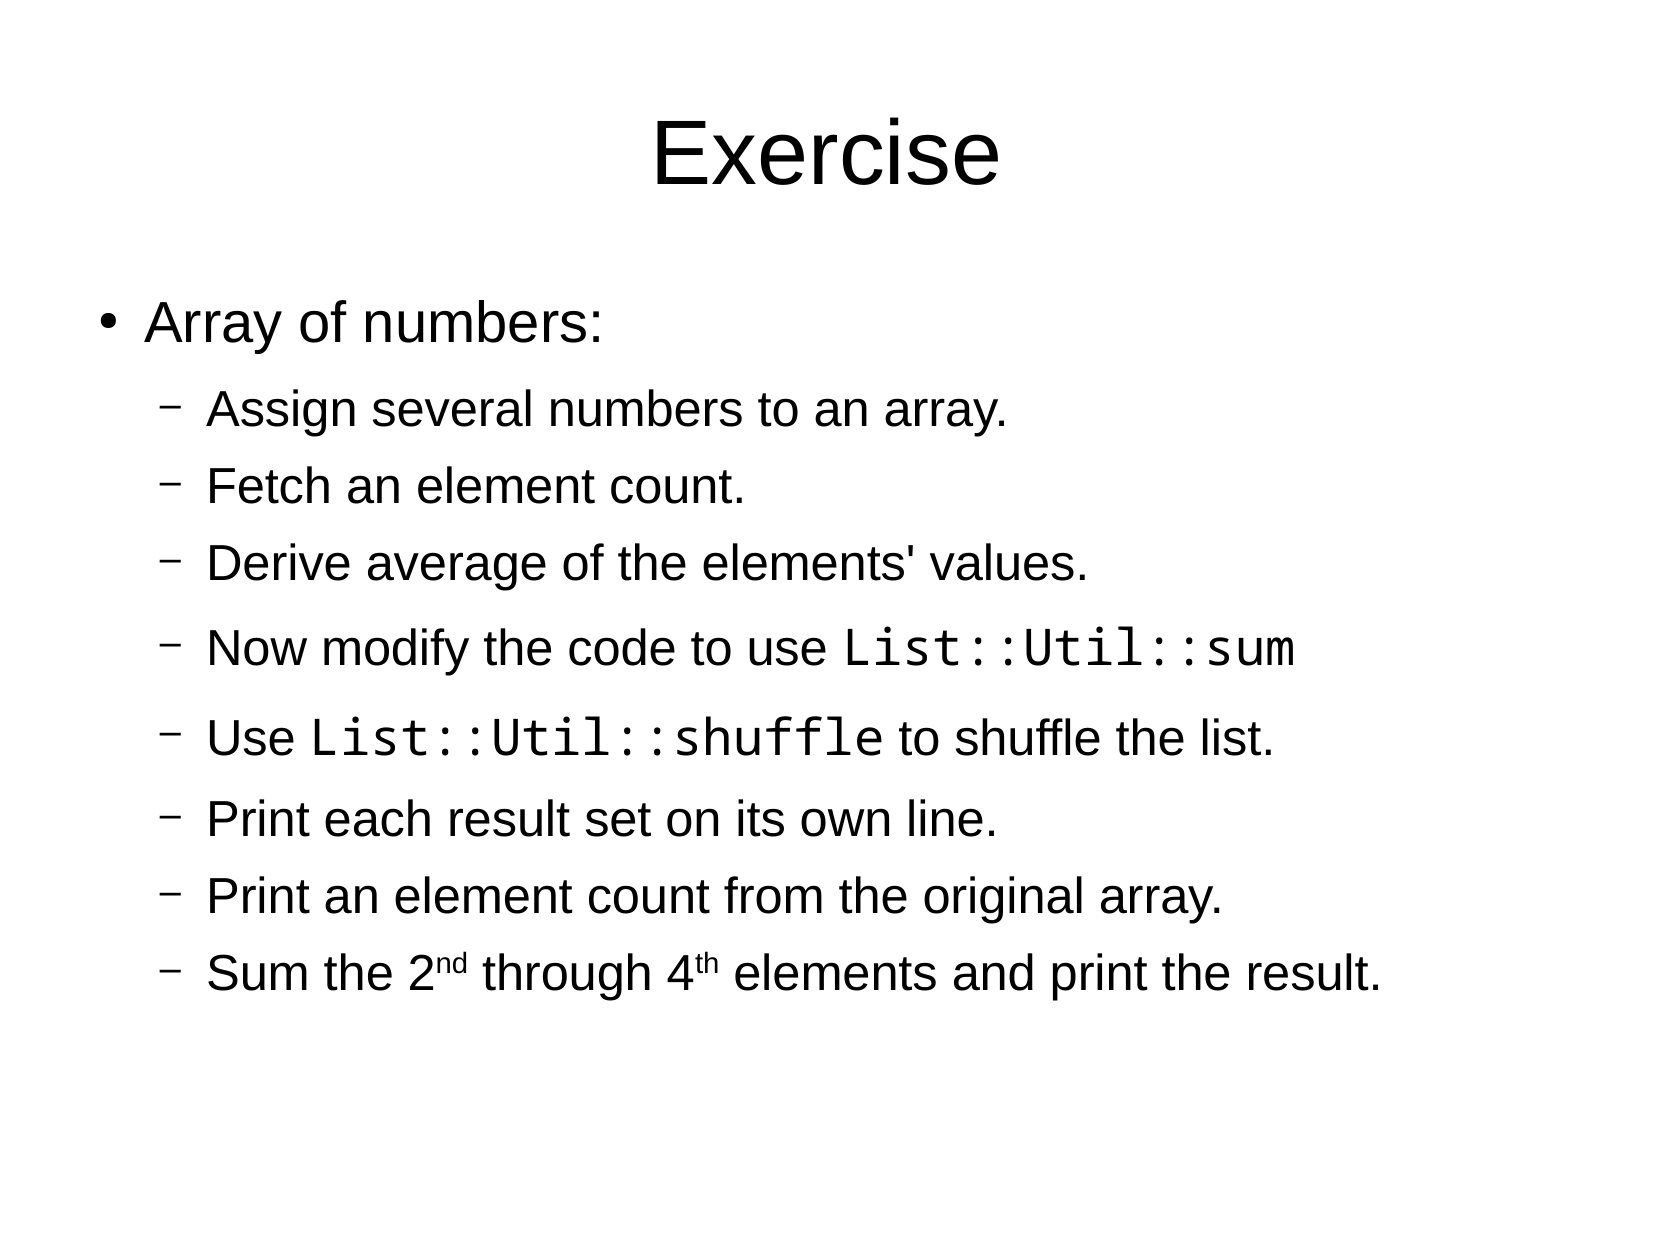

# Exercise
Array of numbers:
Assign several numbers to an array.
Fetch an element count.
Derive average of the elements' values.
Now modify the code to use List::Util::sum
Use List::Util::shuffle to shuffle the list.
Print each result set on its own line.
Print an element count from the original array.
Sum the 2nd through 4th elements and print the result.